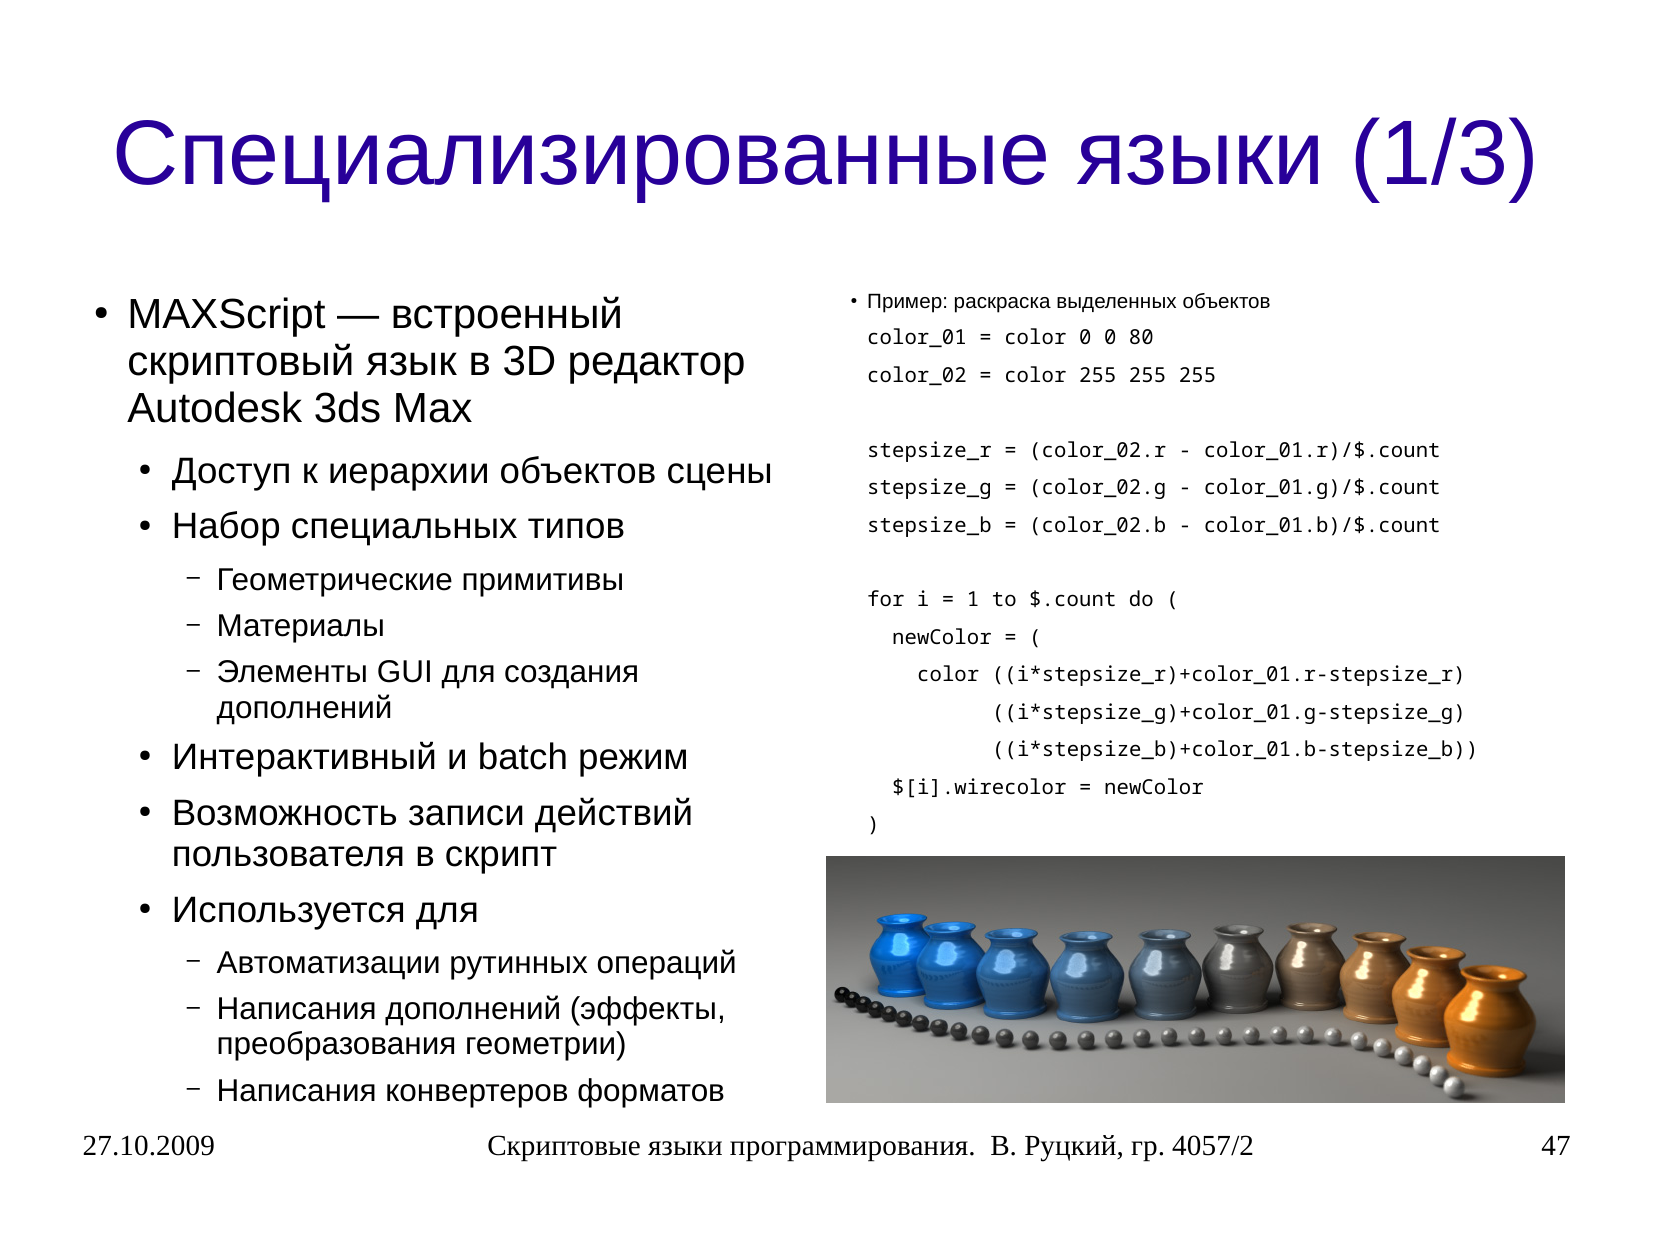

# Специализированные языки (1/3)
MAXScript — встроенный скриптовый язык в 3D редактор Autodesk 3ds Max
Доступ к иерархии объектов сцены
Набор специальных типов
Геометрические примитивы
Материалы
Элементы GUI для создания дополнений
Интерактивный и batch режим
Возможность записи действий пользователя в скрипт
Используется для
Автоматизации рутинных операций
Написания дополнений (эффекты, преобразования геометрии)
Написания конвертеров форматов
Пример: раскраска выделенных объектов
color_01 = color 0 0 80
color_02 = color 255 255 255
stepsize_r = (color_02.r - color_01.r)/$.count
stepsize_g = (color_02.g - color_01.g)/$.count
stepsize_b = (color_02.b - color_01.b)/$.count
for i = 1 to $.count do (
 newColor = (
 color ((i*stepsize_r)+color_01.r-stepsize_r)
 ((i*stepsize_g)+color_01.g-stepsize_g)
 ((i*stepsize_b)+color_01.b-stepsize_b))
 $[i].wirecolor = newColor
)
27.10.2009
Скриптовые языки программирования. В. Руцкий, гр. 4057/2
47